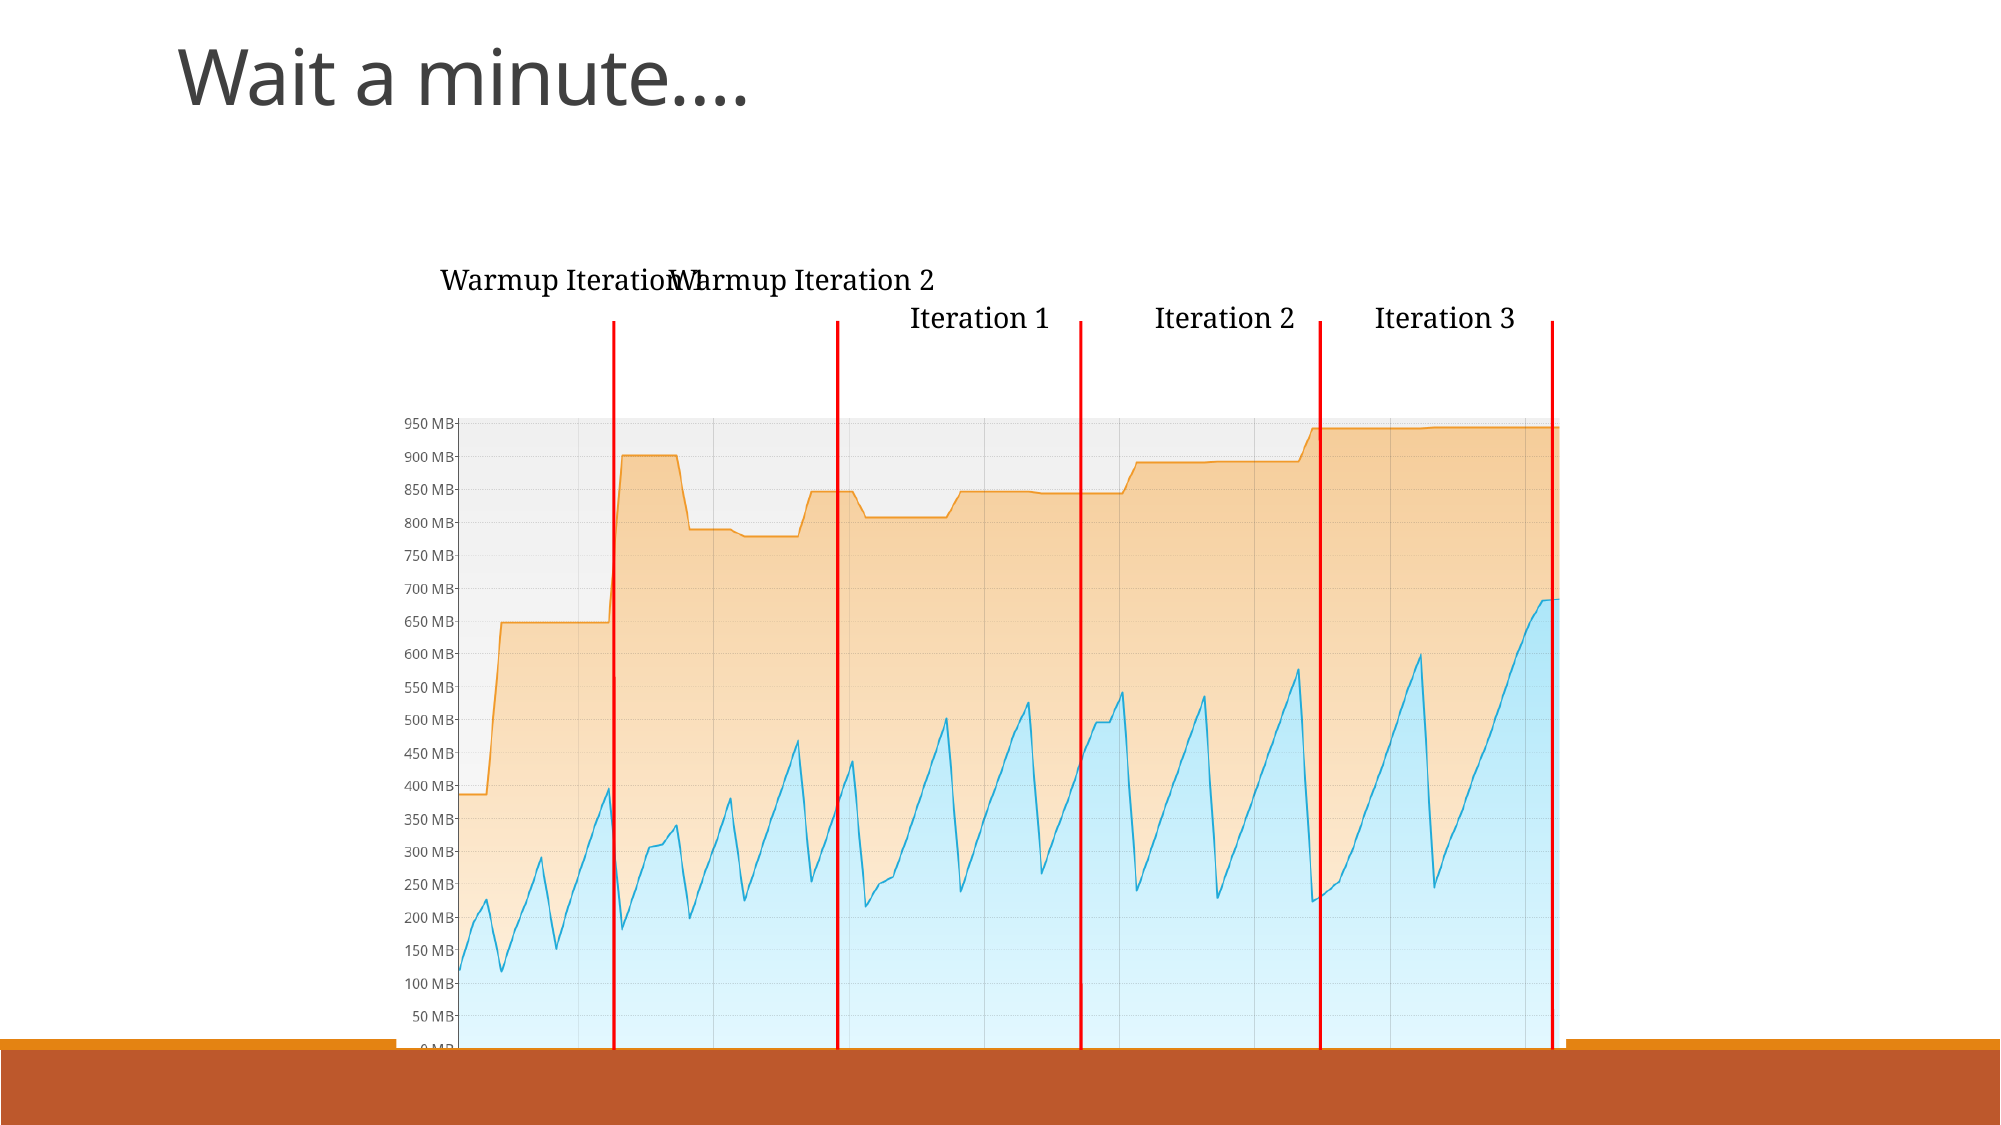

# Wait a minute….
Warmup Iteration 1
Warmup Iteration 2
 Iteration 1
 Iteration 2
 Iteration 3